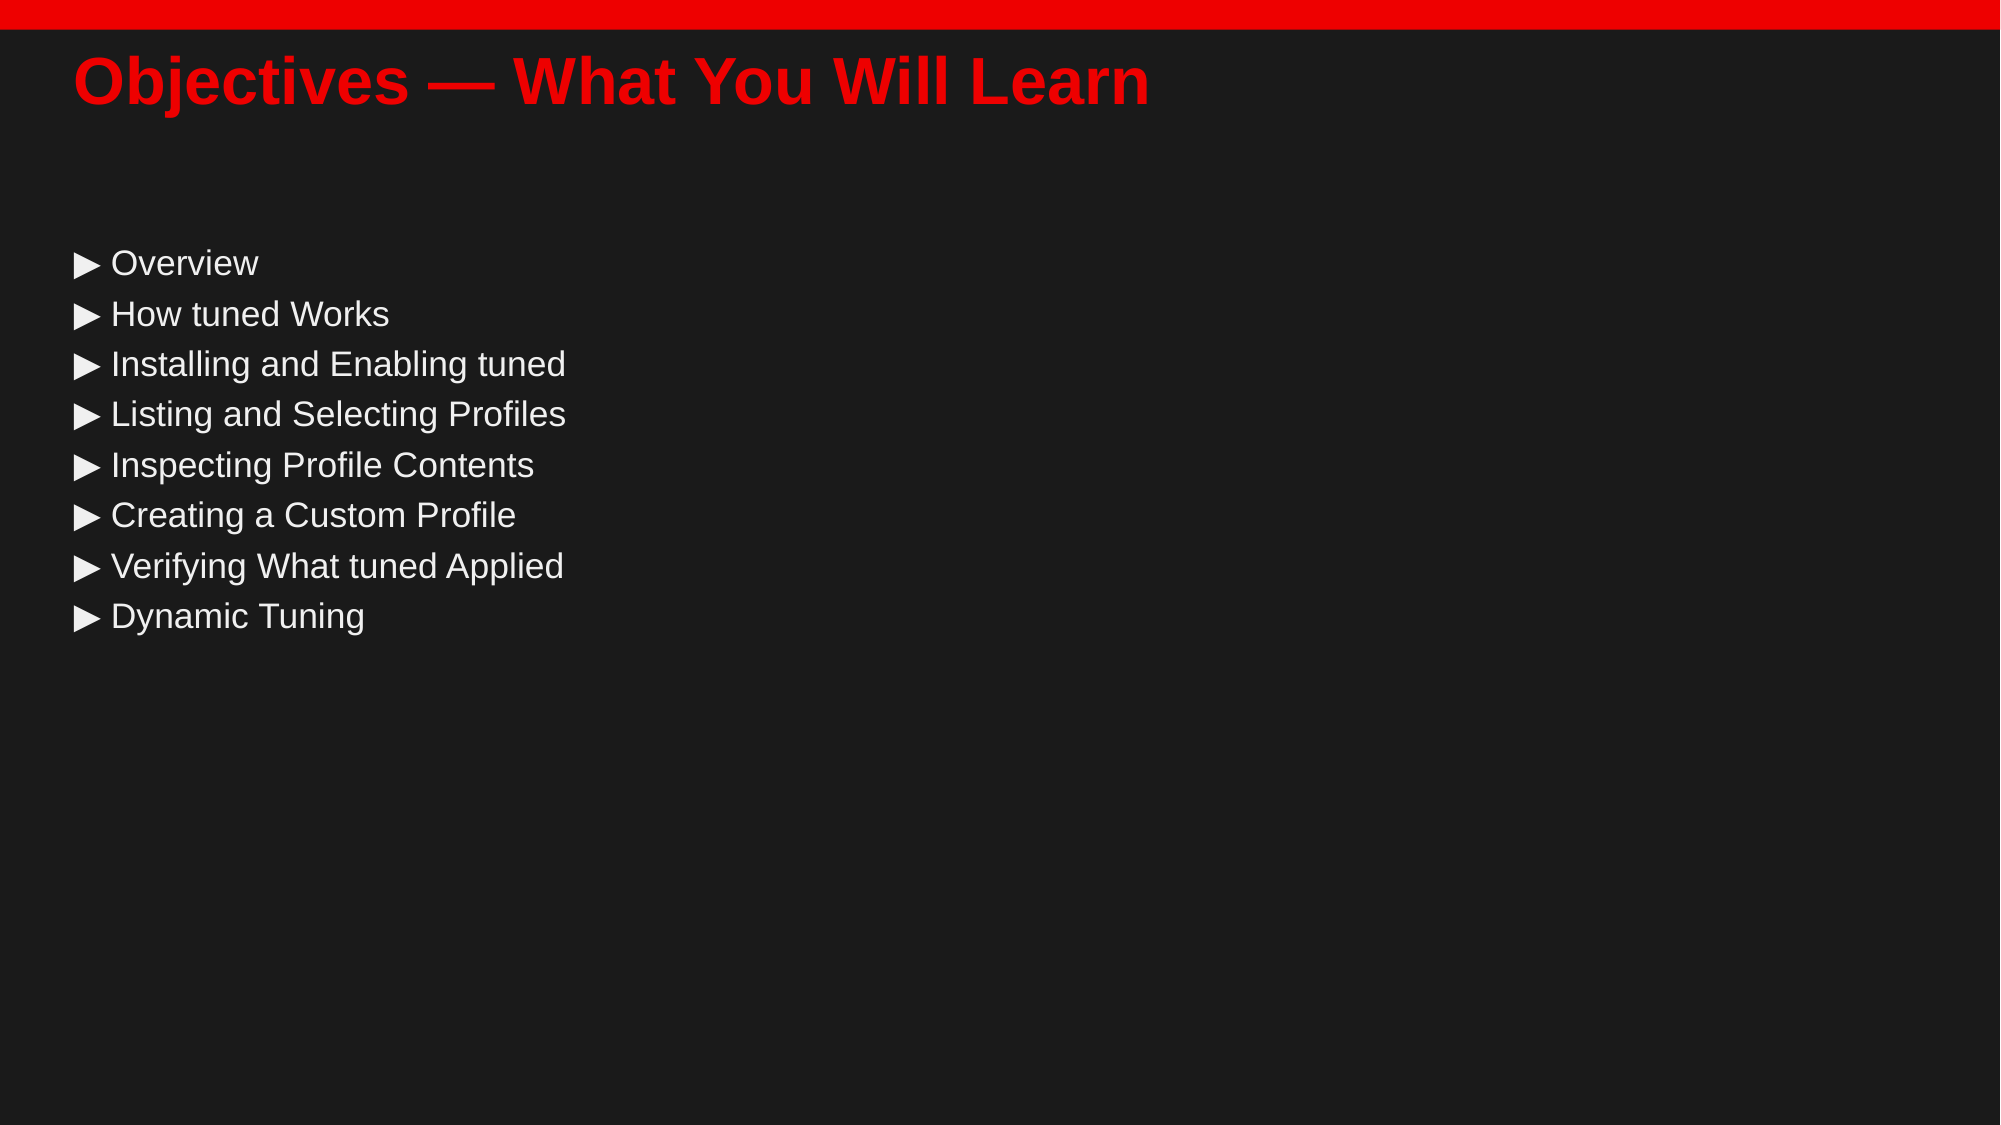

Objectives — What You Will Learn
▶ Overview
▶ How tuned Works
▶ Installing and Enabling tuned
▶ Listing and Selecting Profiles
▶ Inspecting Profile Contents
▶ Creating a Custom Profile
▶ Verifying What tuned Applied
▶ Dynamic Tuning